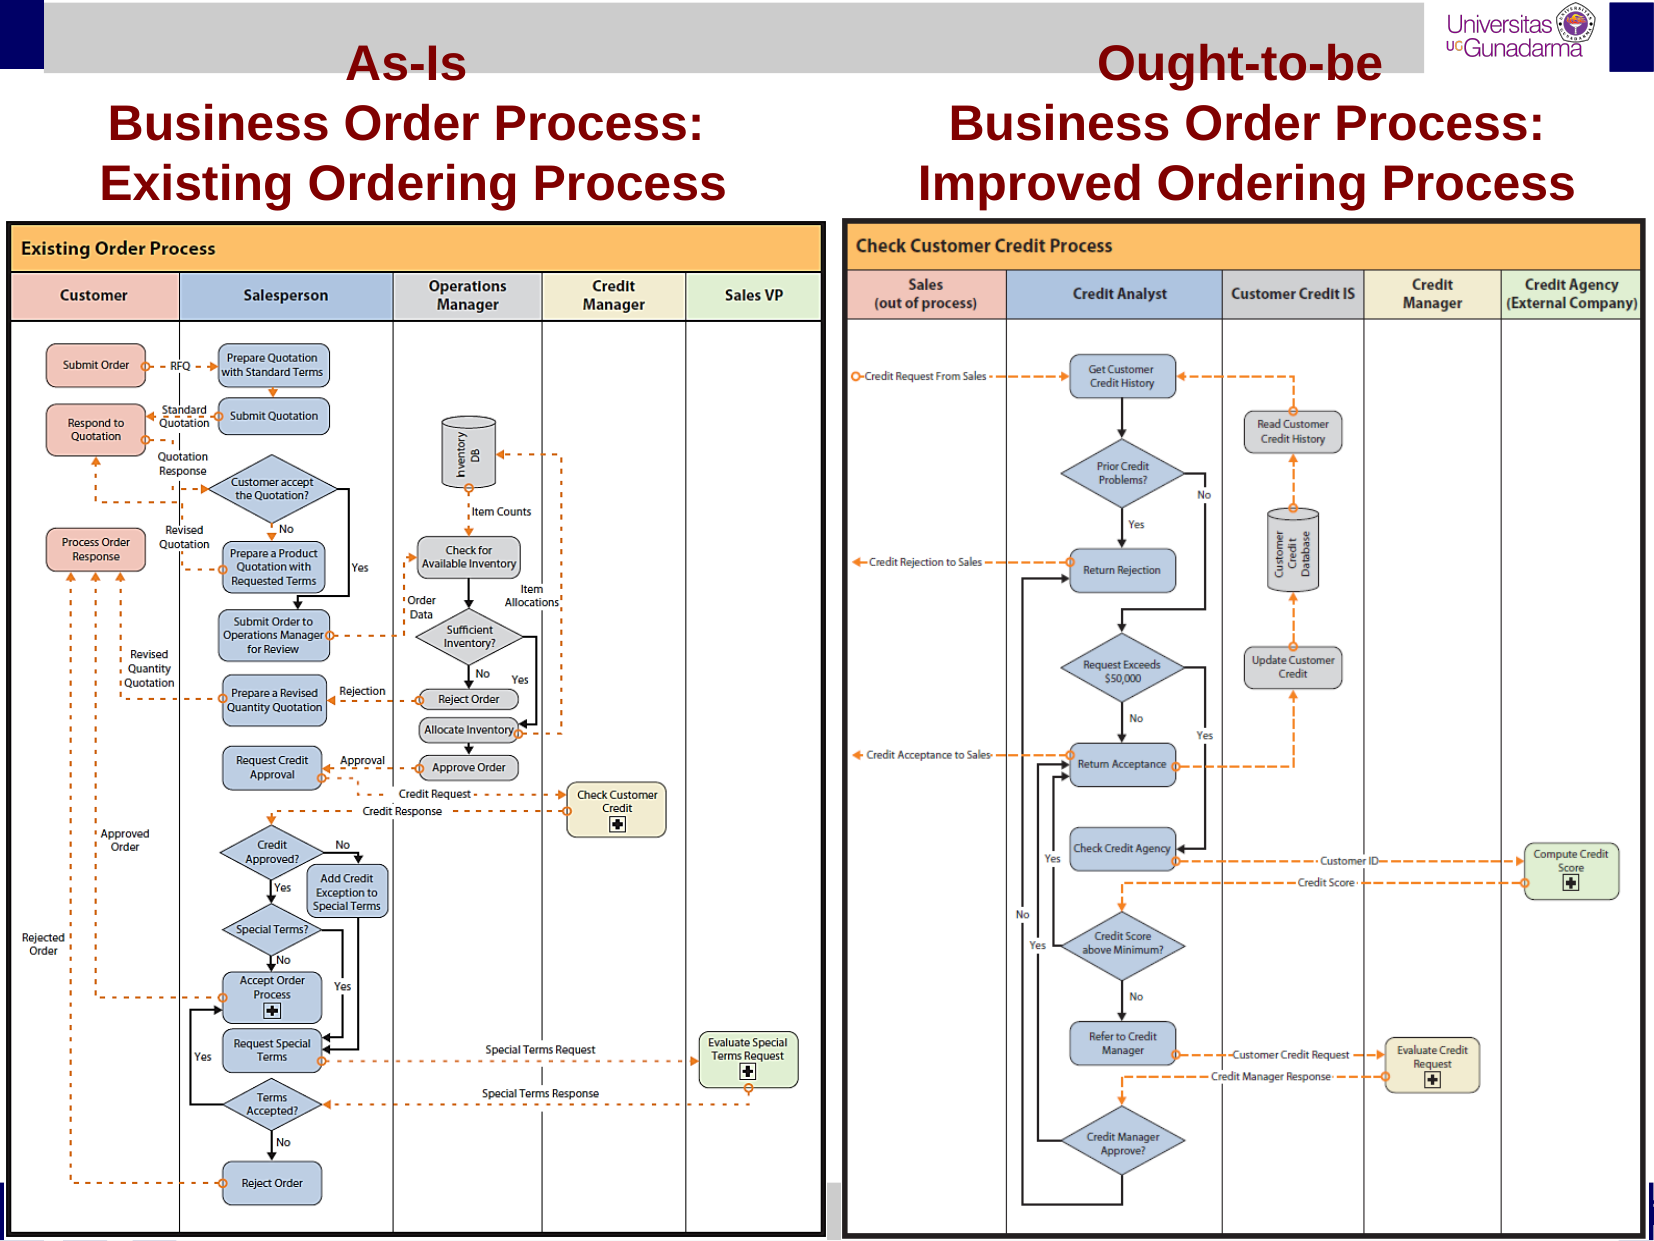

# As-Is Business Order Process: Existing Ordering Process
Ought-to-be
Business Order Process:
Improved Ordering Process